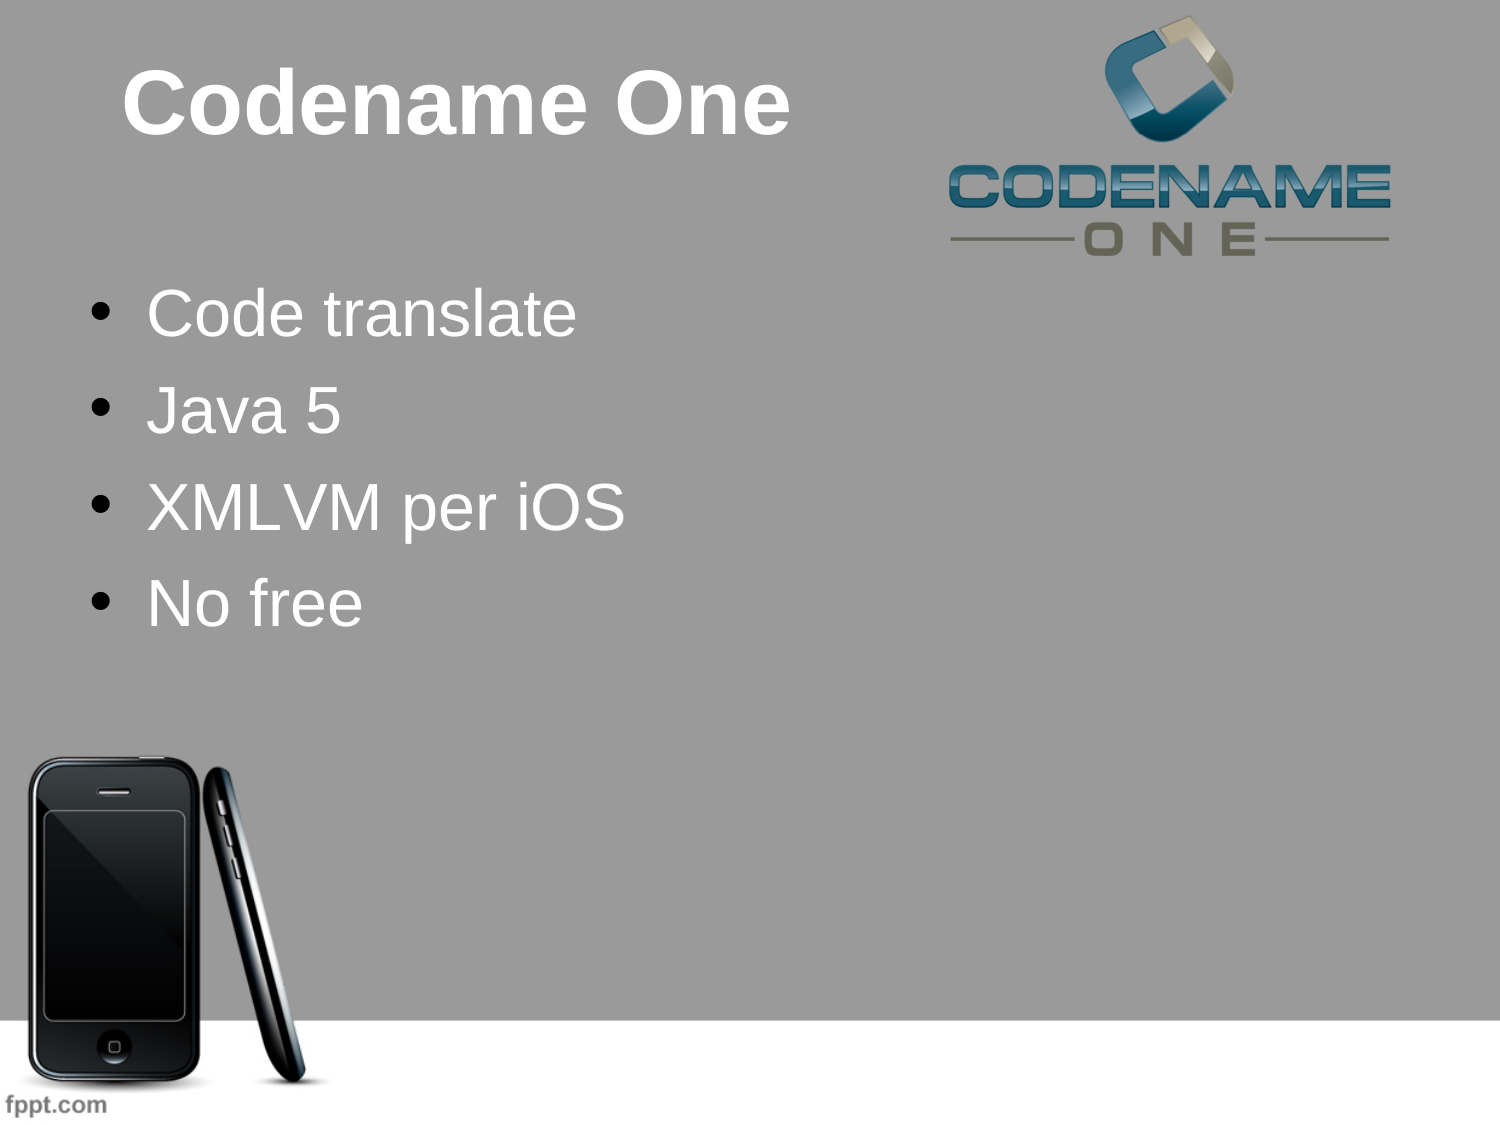

Codename One
#
Code translate
Java 5
XMLVM per iOS
No free